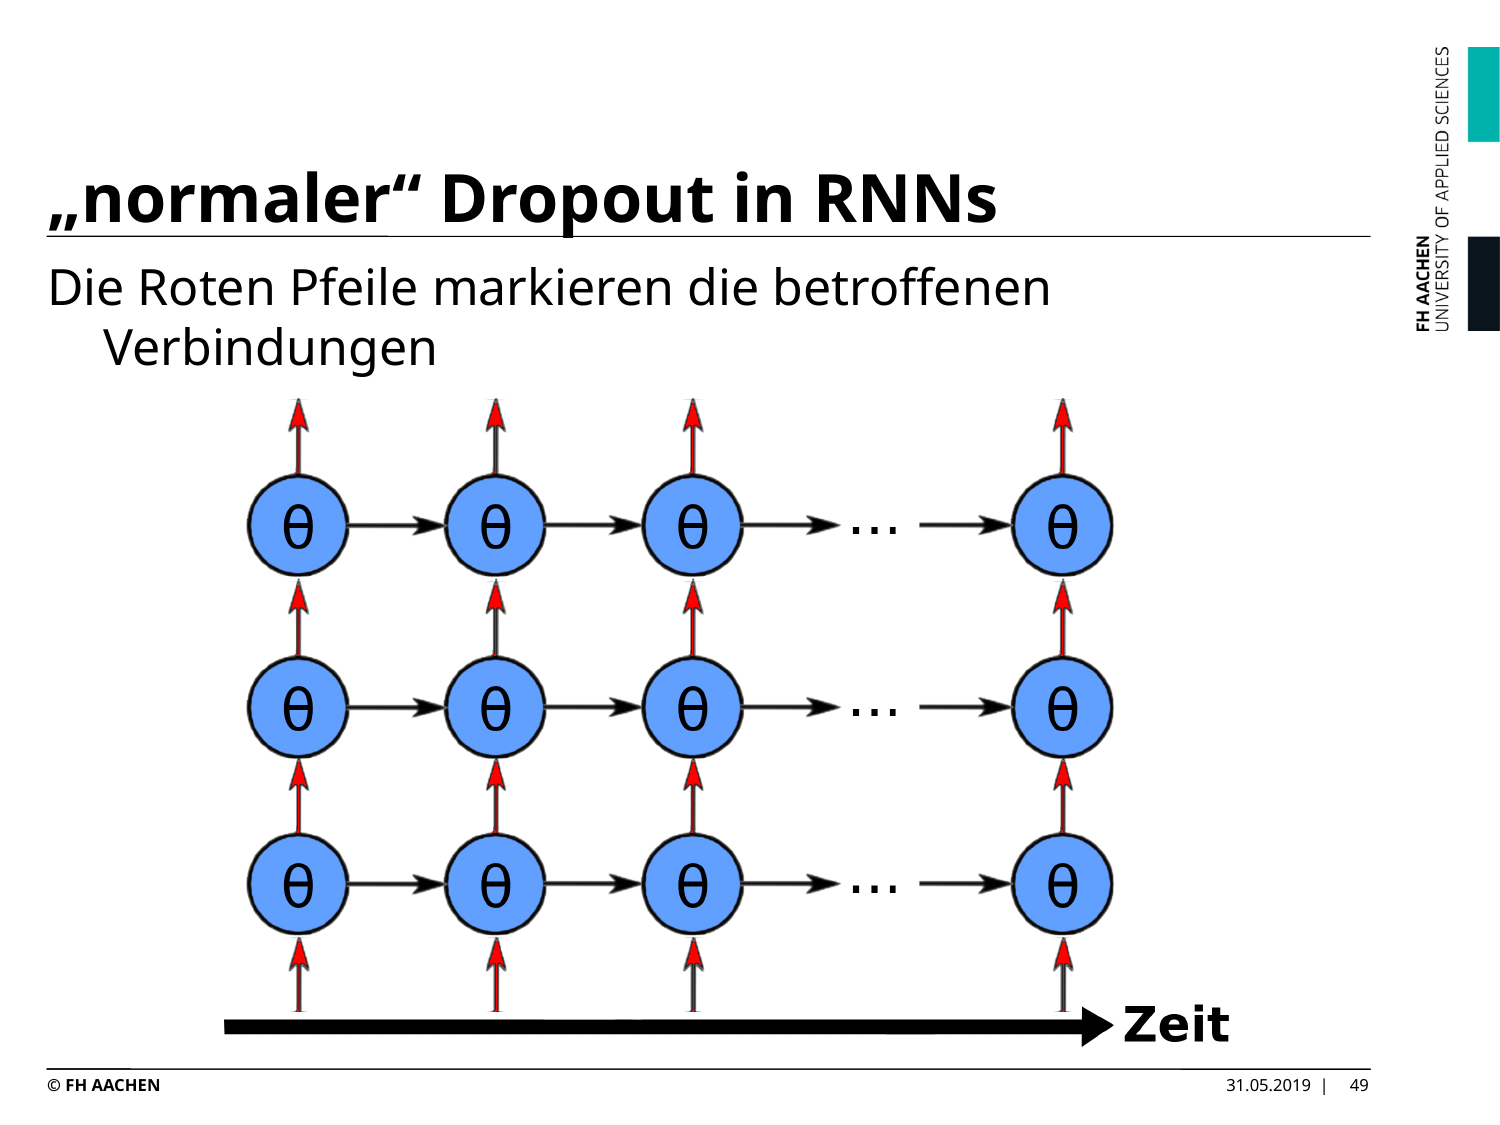

# „normaler“ Dropout in RNNs
Die Roten Pfeile markieren die betroffenen Verbindungen
31.05.2019
49